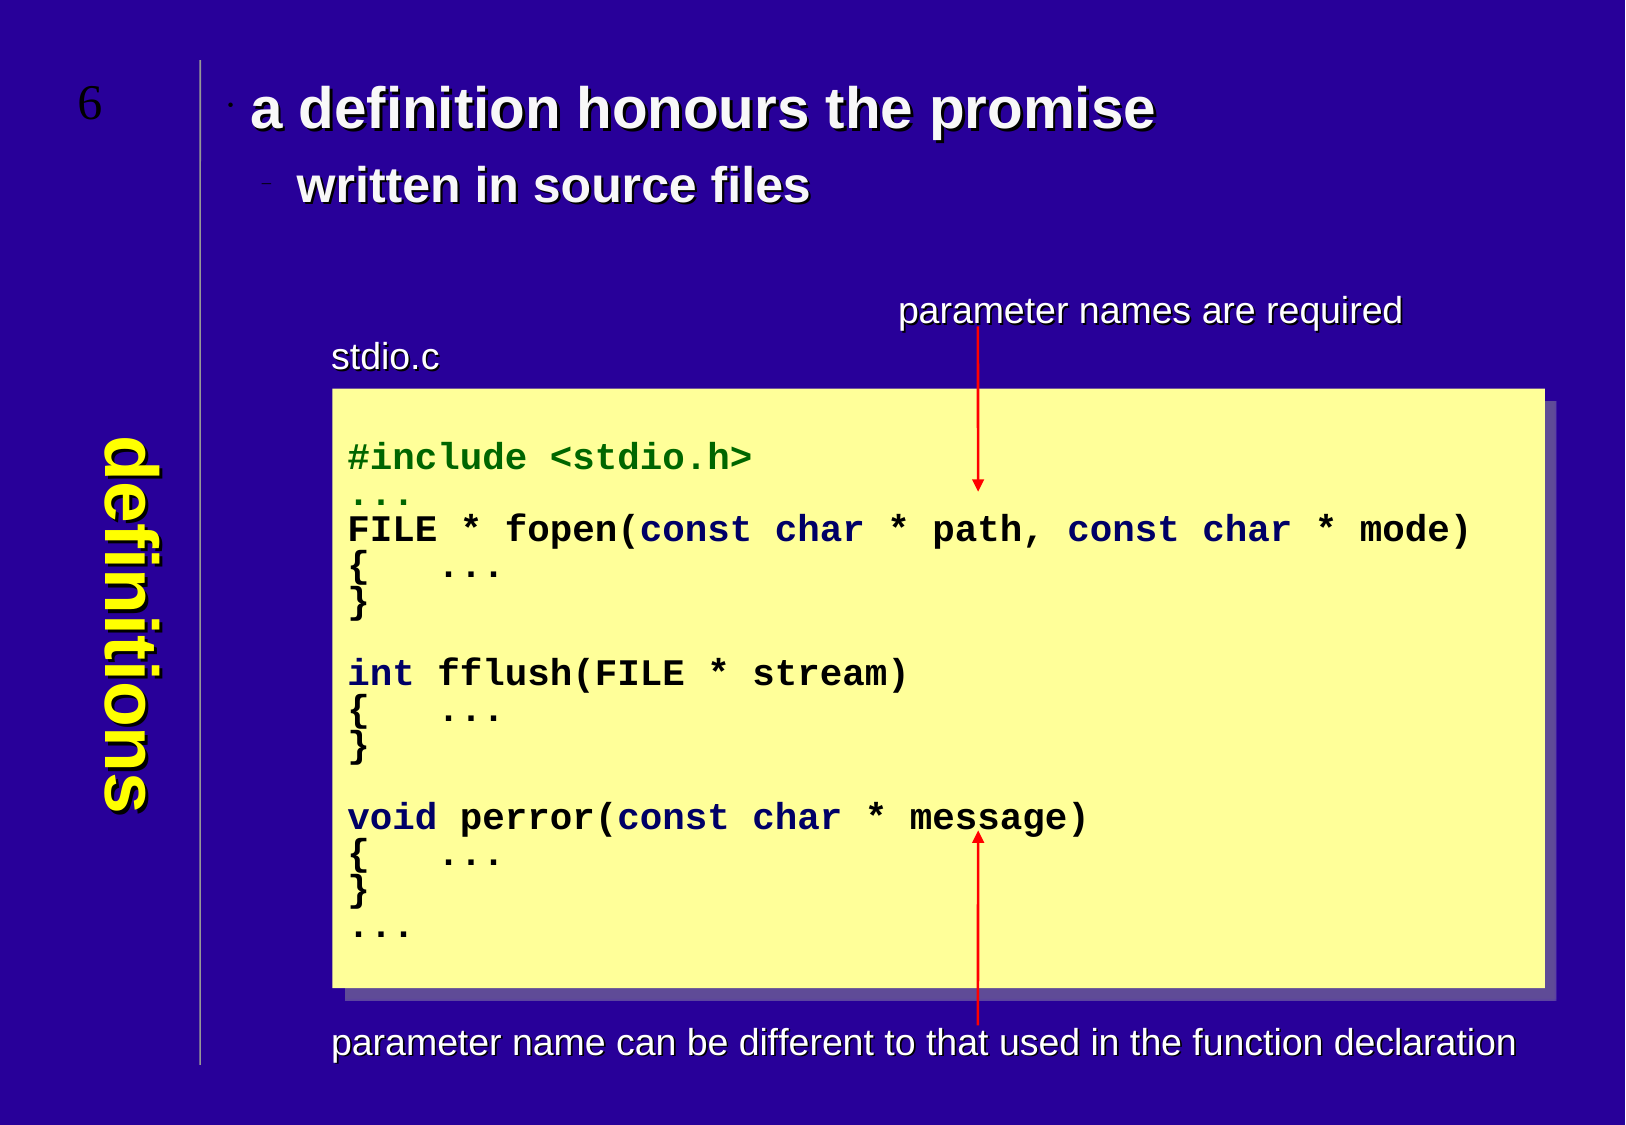

6
 a definition honours the promise
written in source files
# definitions
parameter names are required
stdio.c
#include <stdio.h>
...
FILE * fopen(const char * path, const char * mode)
{ ...
}
int fflush(FILE * stream)
{ ...
}
void perror(const char * message)
{ ...
}
...
parameter name can be different to that used in the function declaration